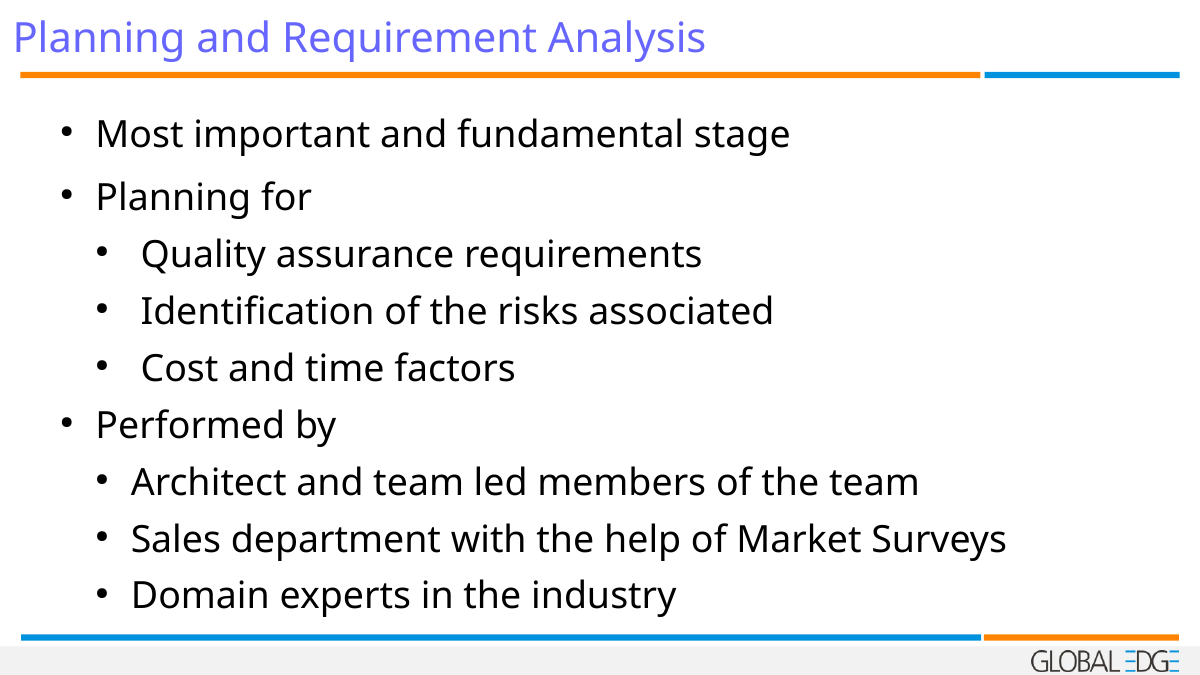

# Planning and Requirement Analysis
Most important and fundamental stage
Planning for
 Quality assurance requirements
 Identification of the risks associated
 Cost and time factors
Performed by
Architect and team led members of the team
Sales department with the help of Market Surveys
Domain experts in the industry